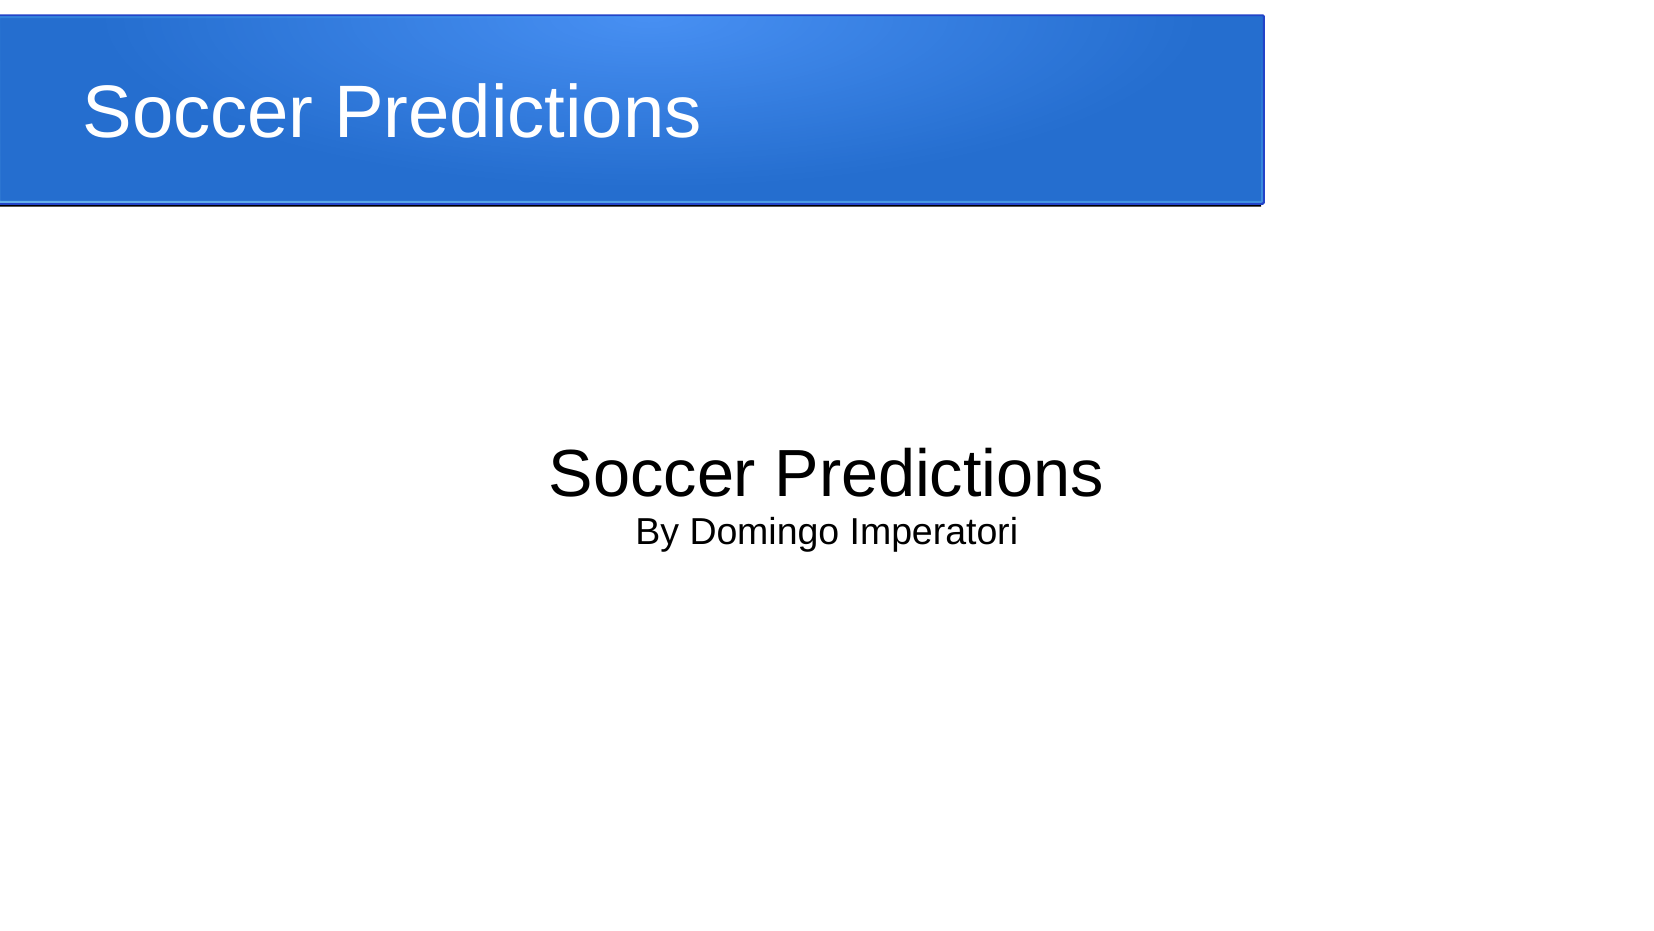

# Soccer Predictions
Soccer Predictions
By Domingo Imperatori